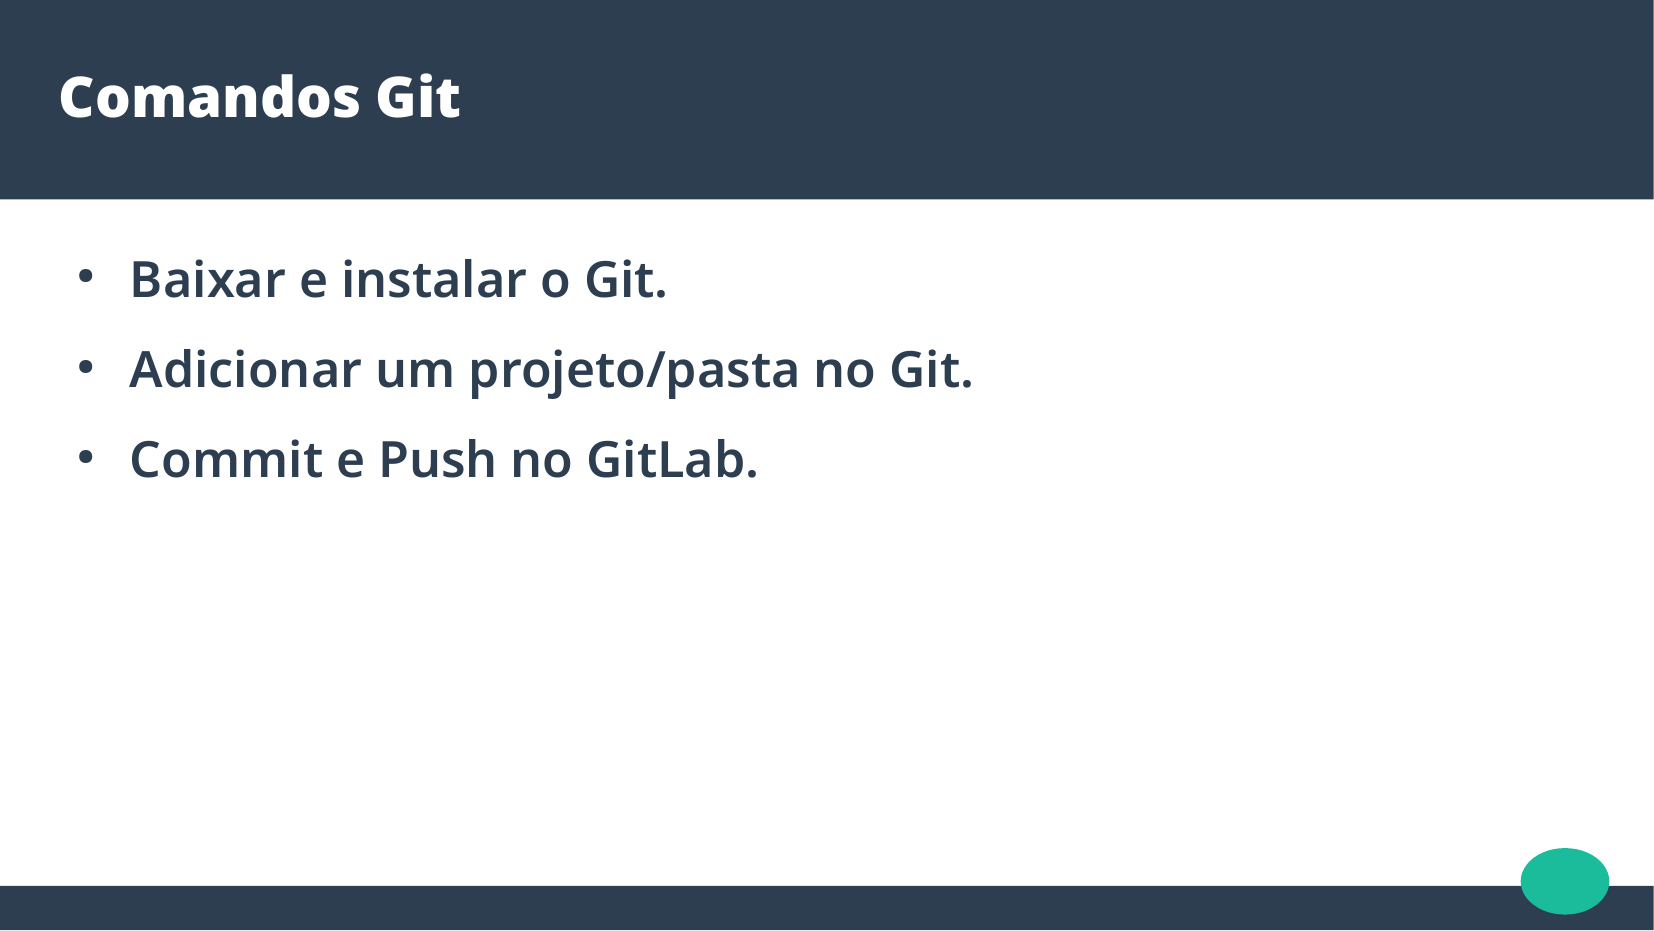

# Comandos Git
Baixar e instalar o Git.
Adicionar um projeto/pasta no Git.
Commit e Push no GitLab.